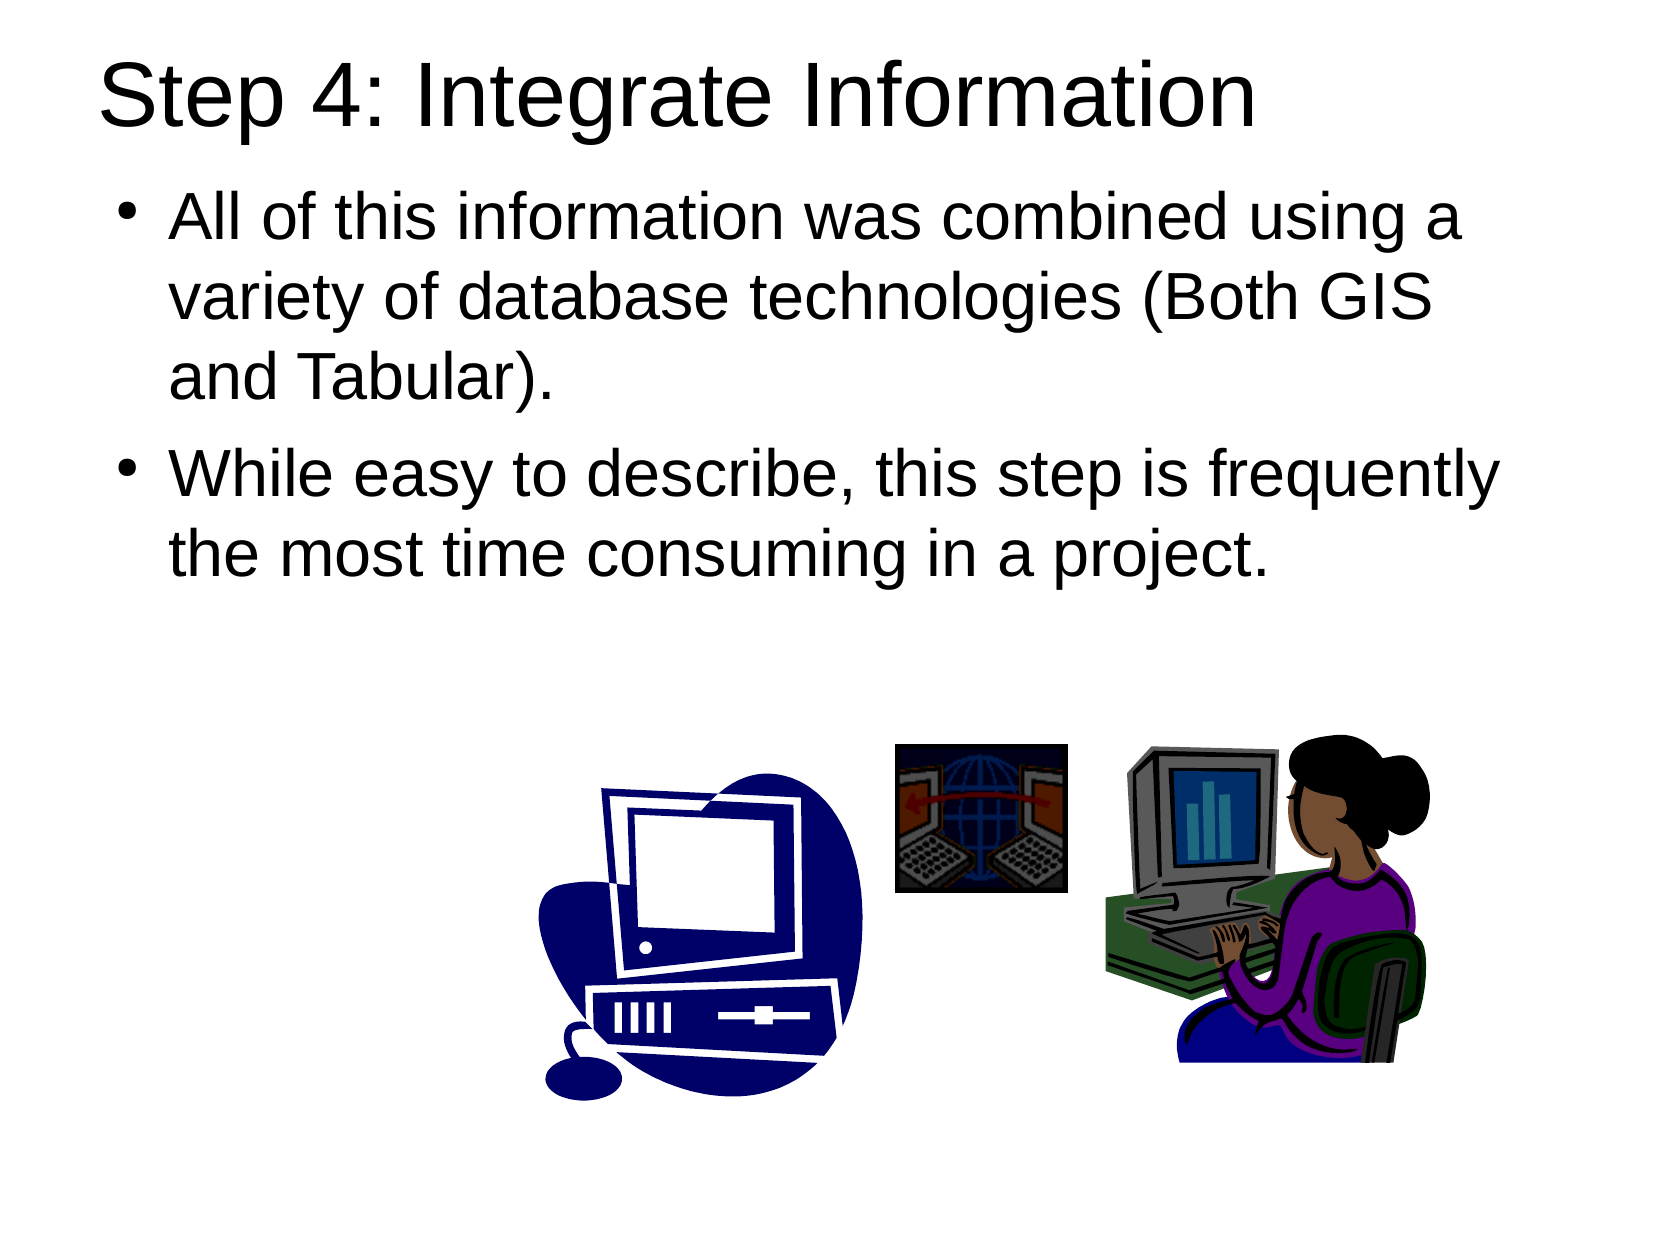

# Step 4: Integrate Information
All of this information was combined using a variety of database technologies (Both GIS and Tabular).
While easy to describe, this step is frequently the most time consuming in a project.